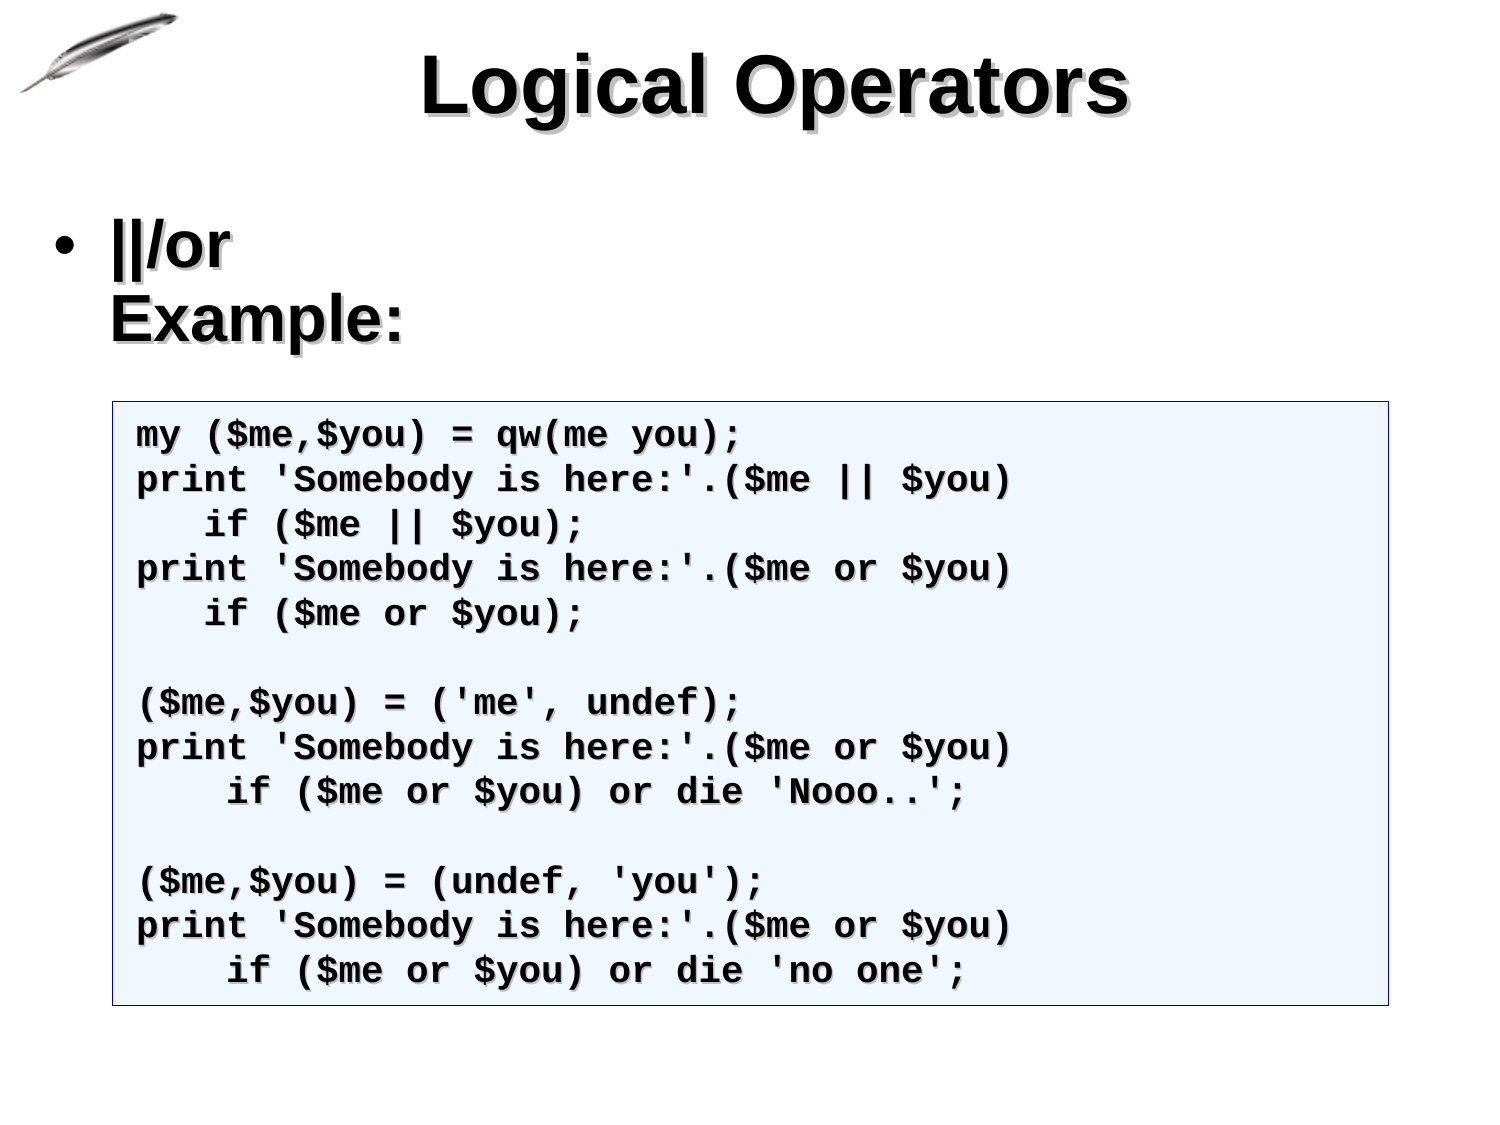

# Logical Operators
||/or
Example:
my ($me,$you) = qw(me you);
print 'Somebody is here:'.($me || $you)
 if ($me || $you);
print 'Somebody is here:'.($me or $you)
 if ($me or $you);
($me,$you) = ('me', undef);
print 'Somebody is here:'.($me or $you)
 if ($me or $you) or die 'Nooo..';
($me,$you) = (undef, 'you');
print 'Somebody is here:'.($me or $you)
 if ($me or $you) or die 'no one';